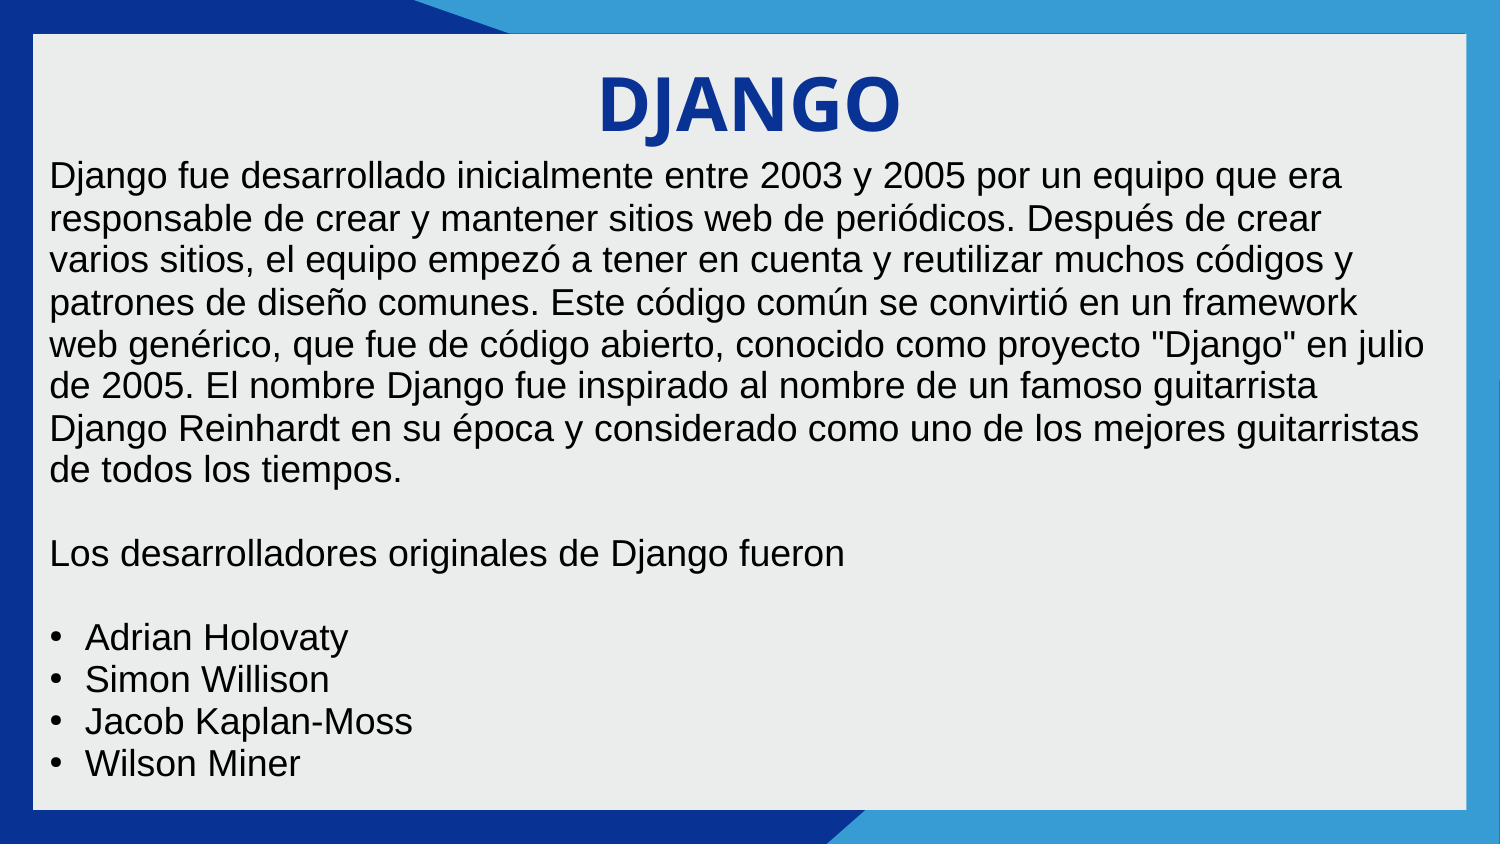

# DJANGO
Django fue desarrollado inicialmente entre 2003 y 2005 por un equipo que era responsable de crear y mantener sitios web de periódicos. Después de crear varios sitios, el equipo empezó a tener en cuenta y reutilizar muchos códigos y patrones de diseño comunes. Este código común se convirtió en un framework web genérico, que fue de código abierto, conocido como proyecto "Django" en julio de 2005. El nombre Django fue inspirado al nombre de un famoso guitarrista Django Reinhardt en su época y considerado como uno de los mejores guitarristas de todos los tiempos.
Los desarrolladores originales de Django fueron
Adrian Holovaty
Simon Willison
Jacob Kaplan-Moss
Wilson Miner